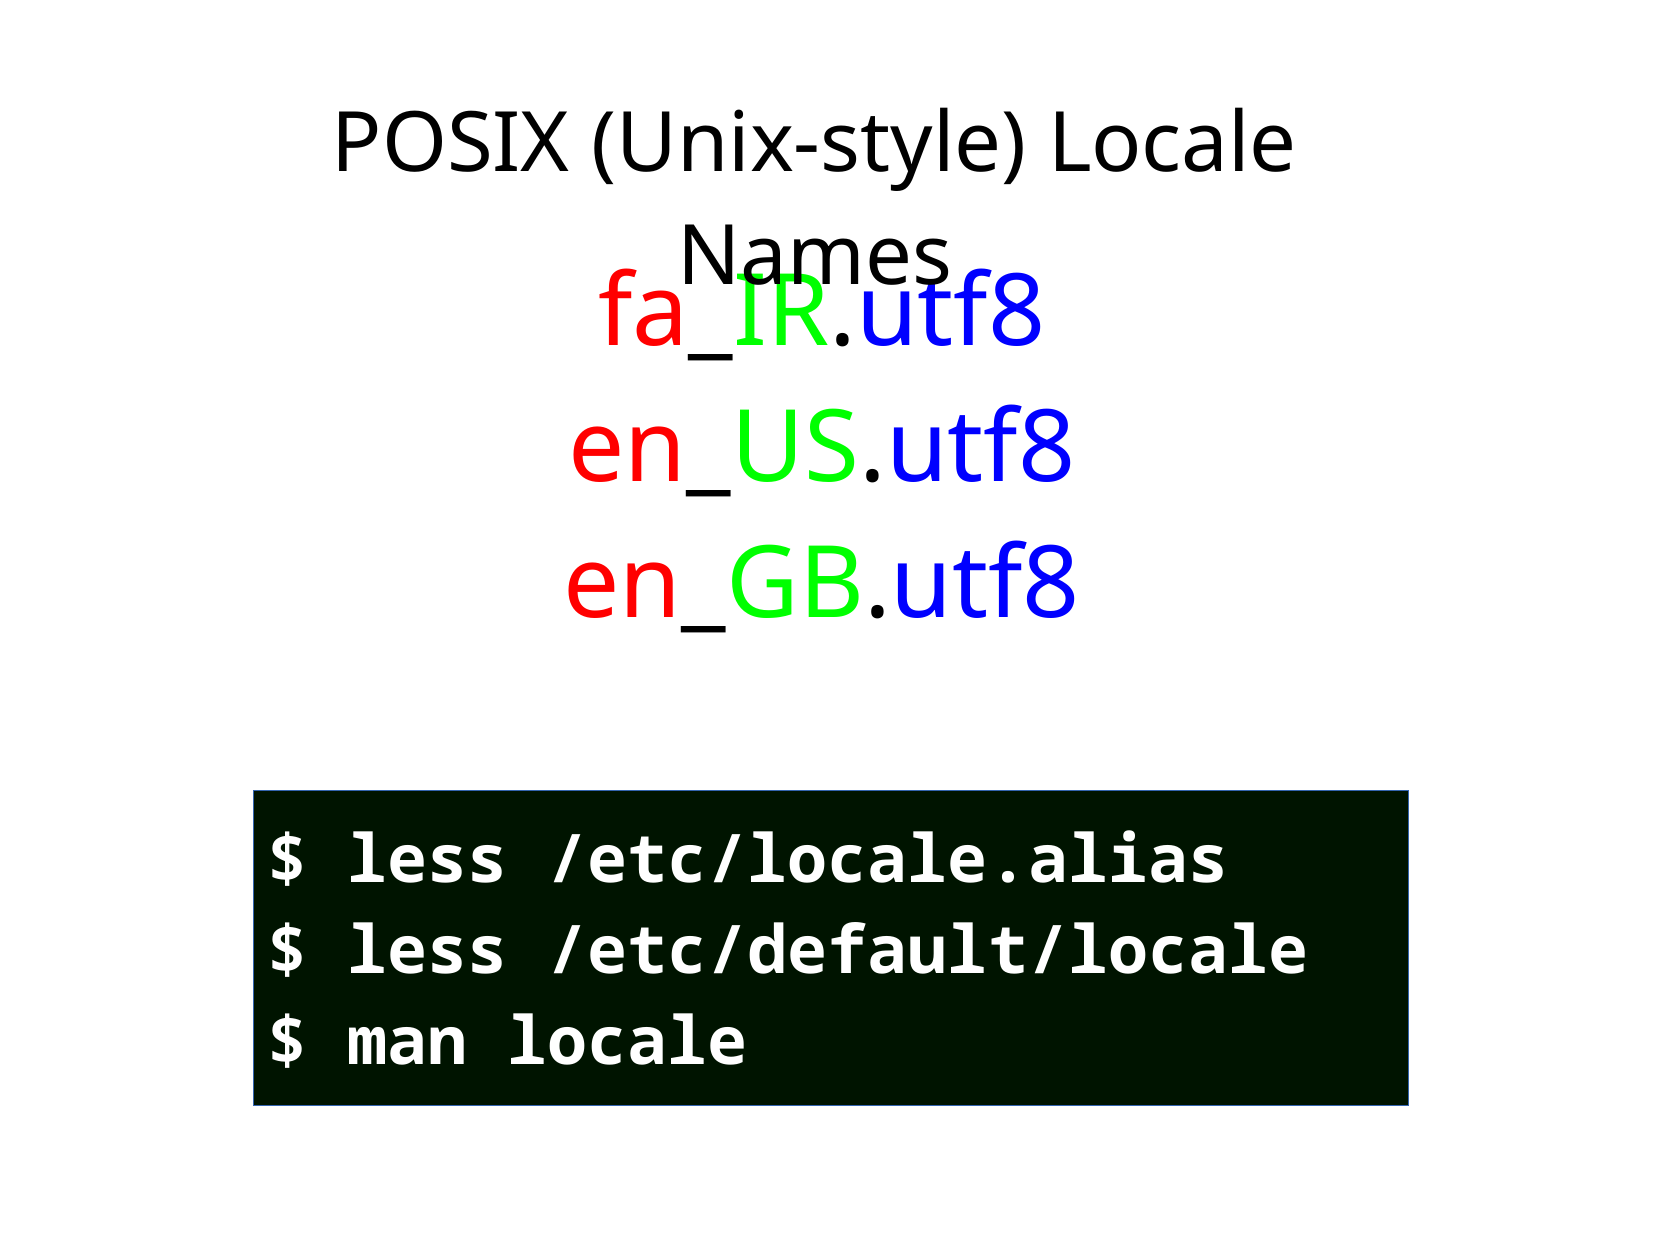

POSIX (Unix-style) Locale Names
fa_IR.utf8
en_US.utf8
en_GB.utf8
$ less /etc/locale.alias
$ less /etc/default/locale
$ man locale